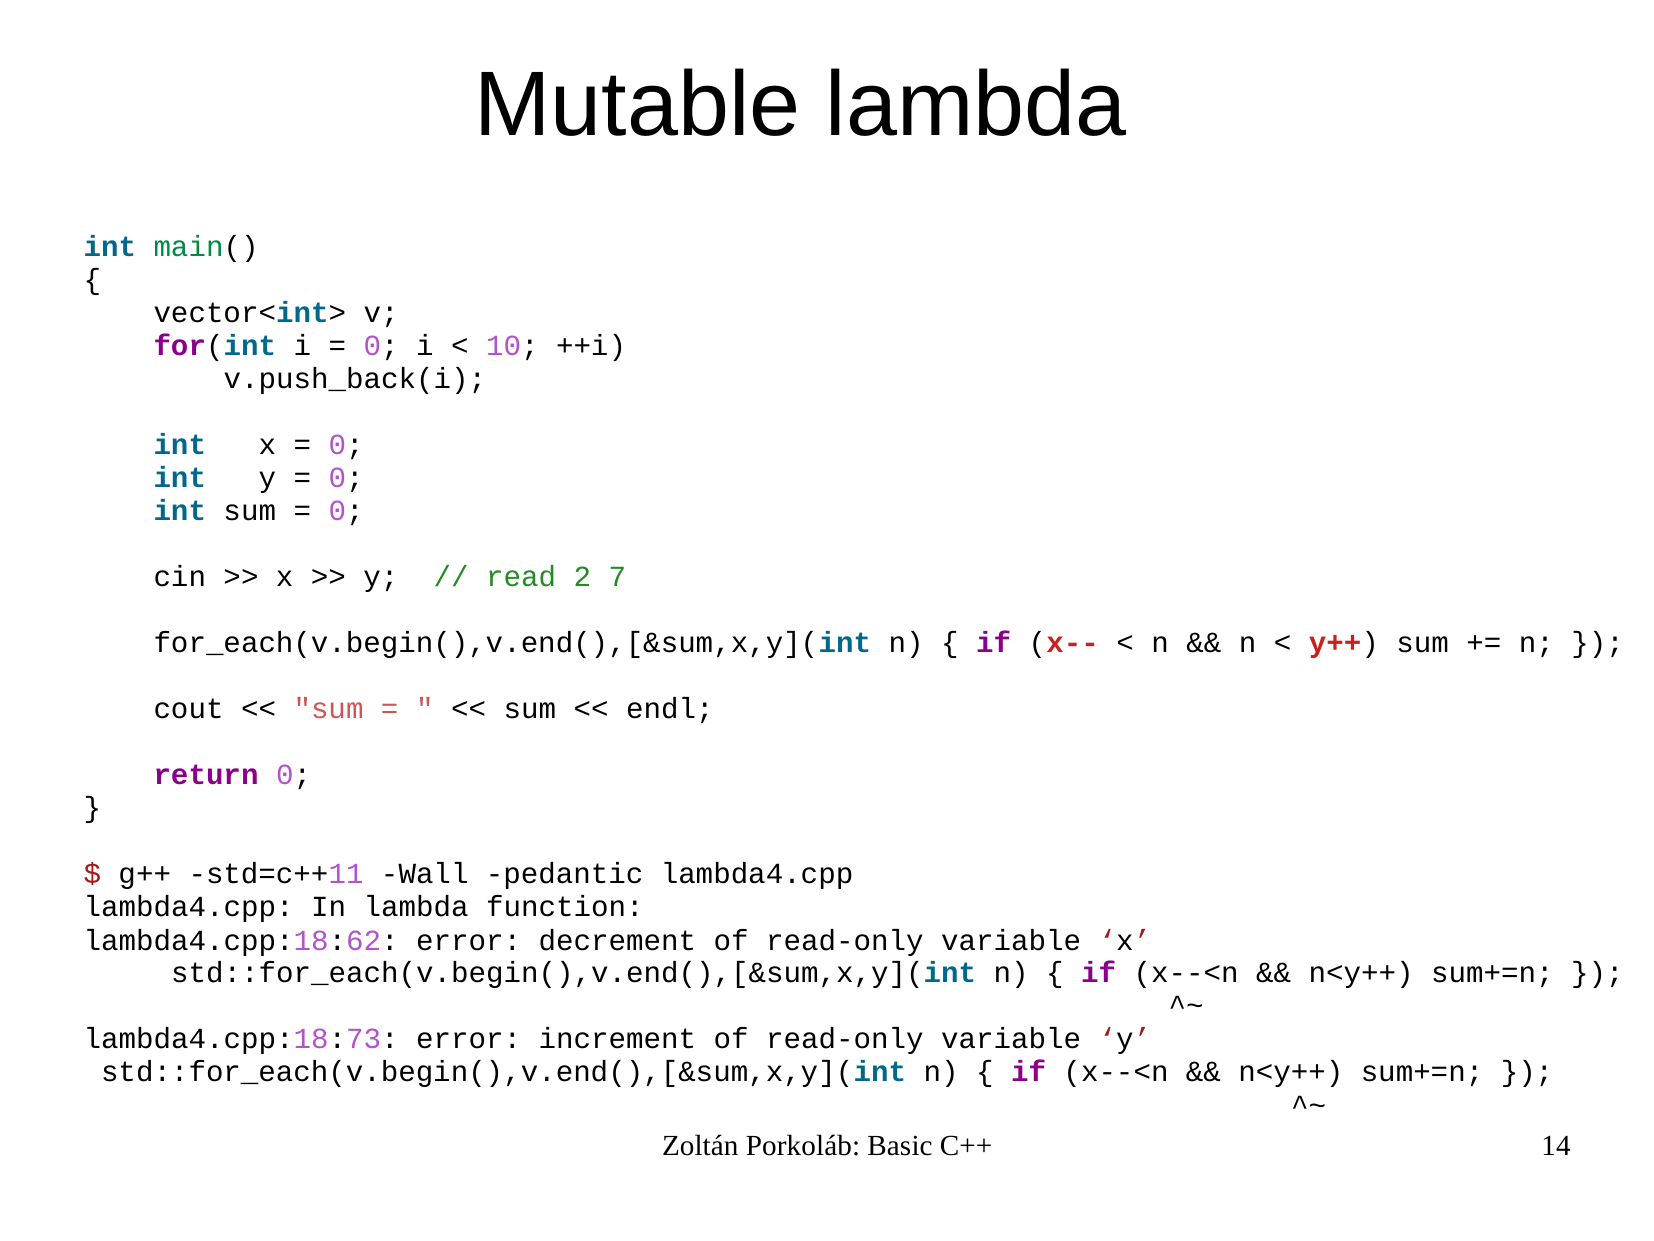

# Mutable lambda
int main()
{
 vector<int> v;
 for(int i = 0; i < 10; ++i)
 v.push_back(i);
 int x = 0;
 int y = 0;
 int sum = 0;
 cin >> x >> y; // read 2 7
 for_each(v.begin(),v.end(),[&sum,x,y](int n) { if (x-- < n && n < y++) sum += n; });
 cout << "sum = " << sum << endl;
 return 0;
}
$ g++ -std=c++11 -Wall -pedantic lambda4.cpp
lambda4.cpp: In lambda function:
lambda4.cpp:18:62: error: decrement of read-only variable ‘x’
 std::for_each(v.begin(),v.end(),[&sum,x,y](int n) { if (x--<n && n<y++) sum+=n; });
 ^~
lambda4.cpp:18:73: error: increment of read-only variable ‘y’
 std::for_each(v.begin(),v.end(),[&sum,x,y](int n) { if (x--<n && n<y++) sum+=n; });
 ^~
Zoltán Porkoláb: Basic C++
14